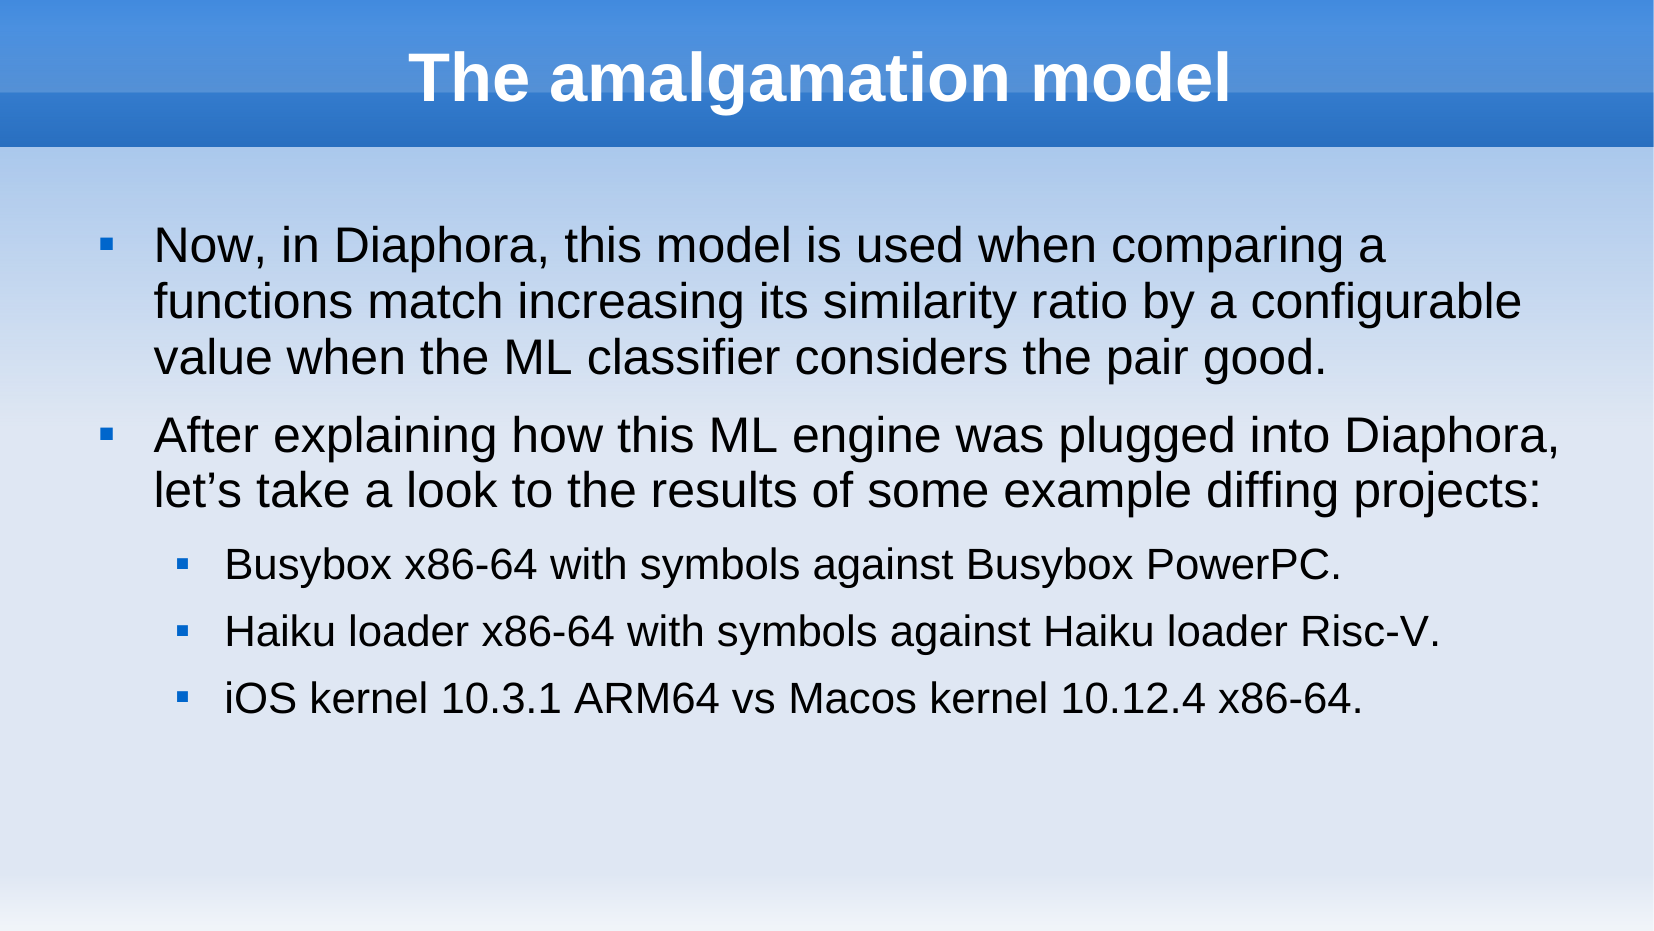

# The amalgamation model
Now, in Diaphora, this model is used when comparing a functions match increasing its similarity ratio by a configurable value when the ML classifier considers the pair good.
After explaining how this ML engine was plugged into Diaphora, let’s take a look to the results of some example diffing projects:
Busybox x86-64 with symbols against Busybox PowerPC.
Haiku loader x86-64 with symbols against Haiku loader Risc-V.
iOS kernel 10.3.1 ARM64 vs Macos kernel 10.12.4 x86-64.